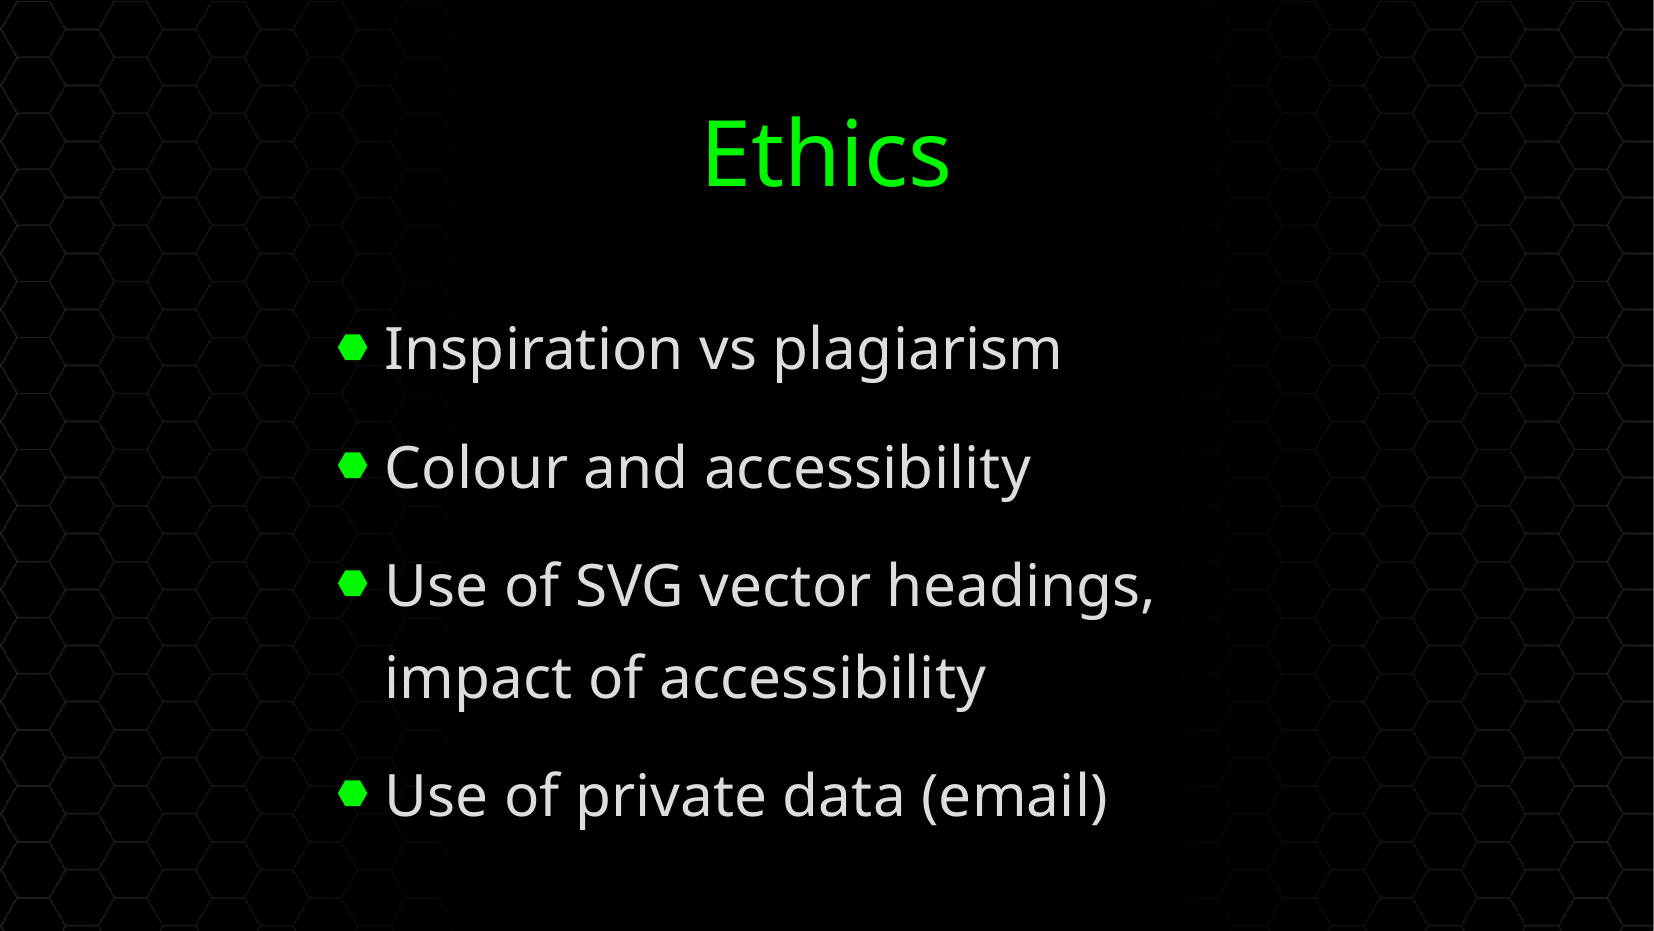

# Ethics
Inspiration vs plagiarism
Colour and accessibility
Use of SVG vector headings, impact of accessibility
Use of private data (email)